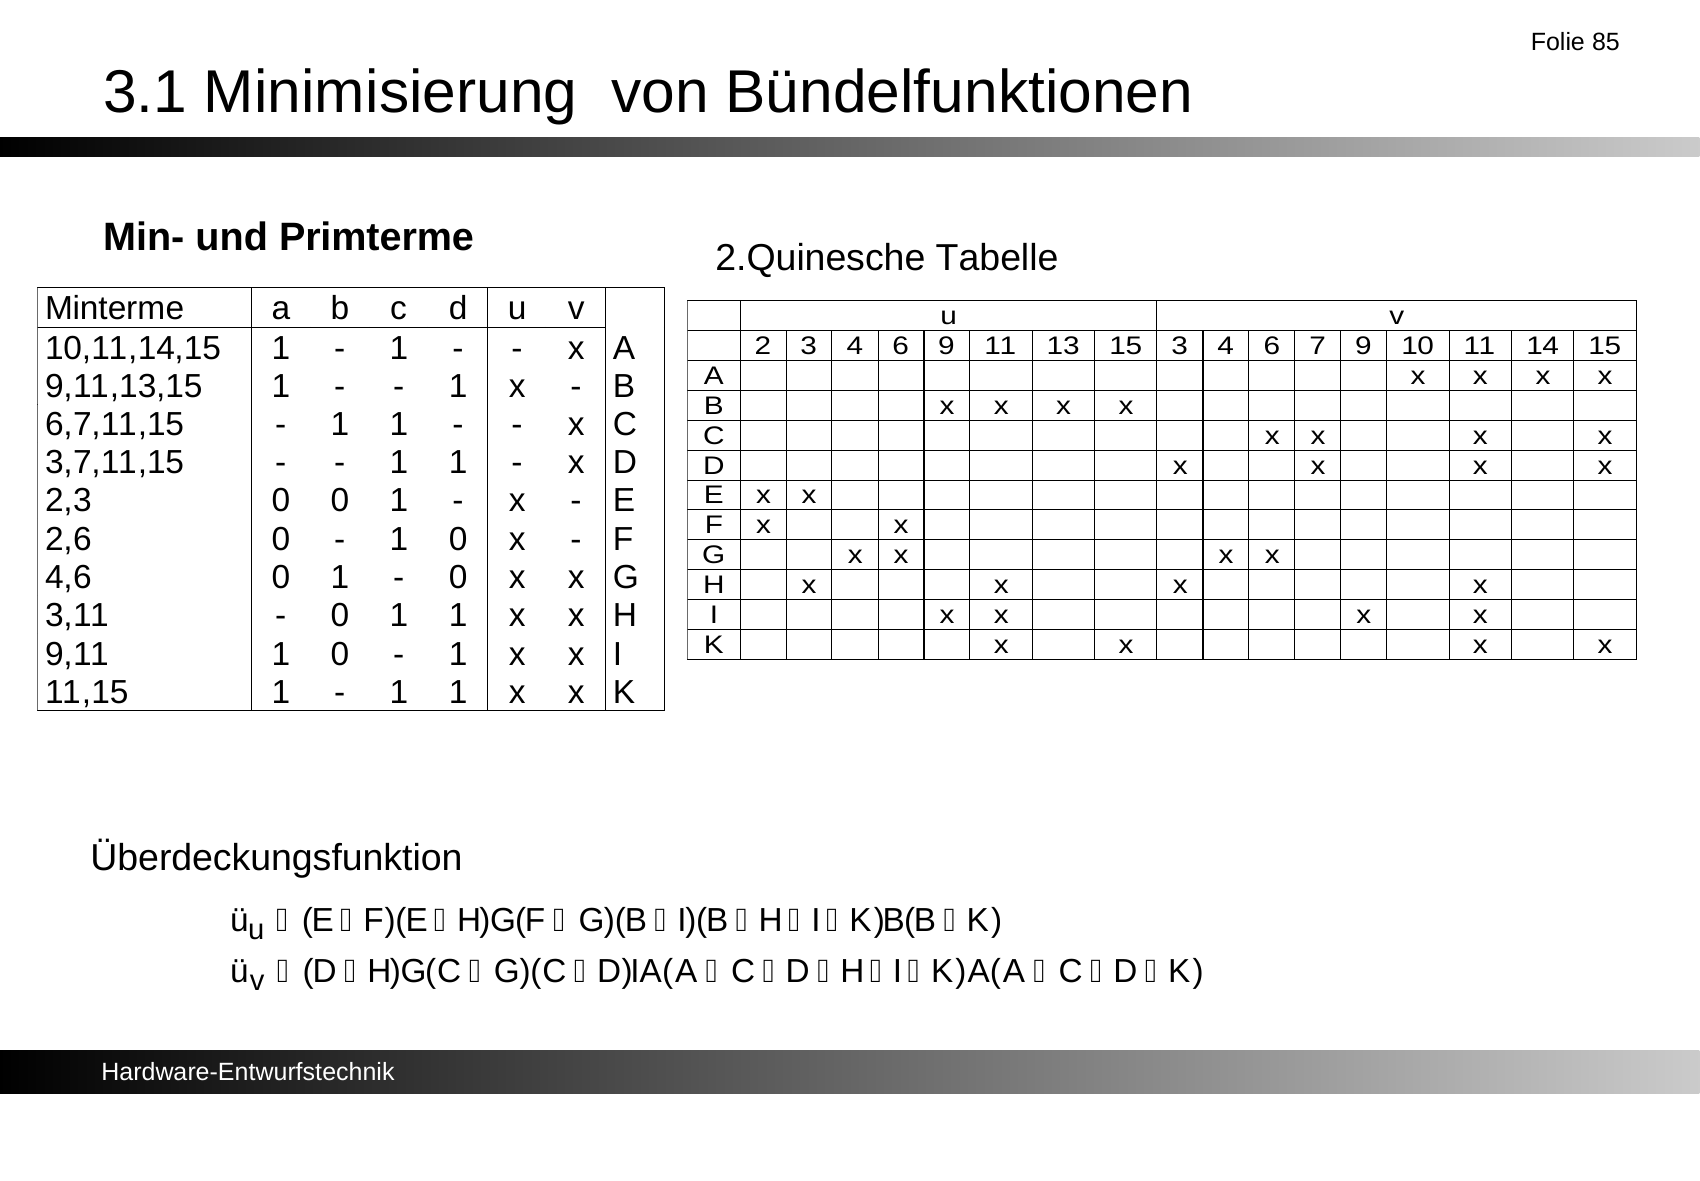

# 3.1 Minimisierung von Bündelfunktionen
Min- und Primterme
2.Quinesche Tabelle
Überdeckungsfunktion